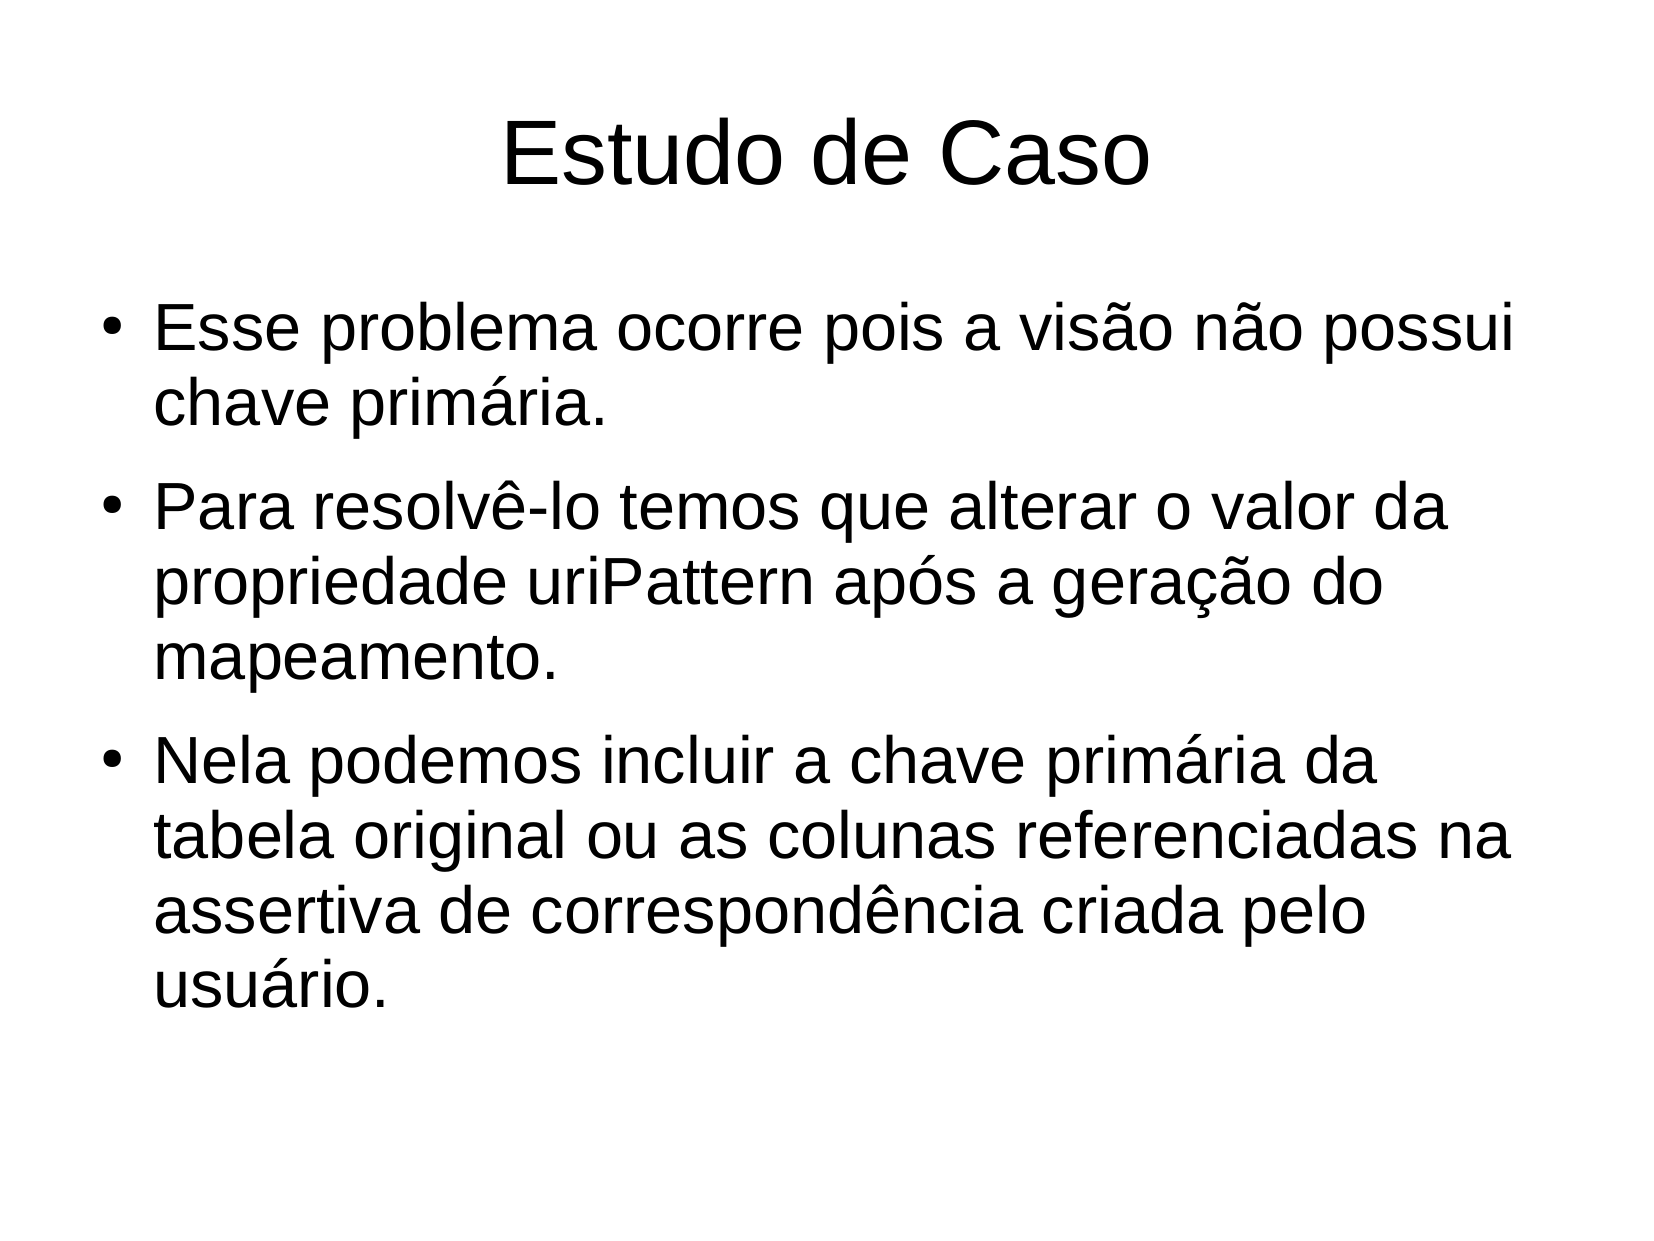

# Estudo de Caso
Esse problema ocorre pois a visão não possui chave primária.
Para resolvê-lo temos que alterar o valor da propriedade uriPattern após a geração do mapeamento.
Nela podemos incluir a chave primária da tabela original ou as colunas referenciadas na assertiva de correspondência criada pelo usuário.